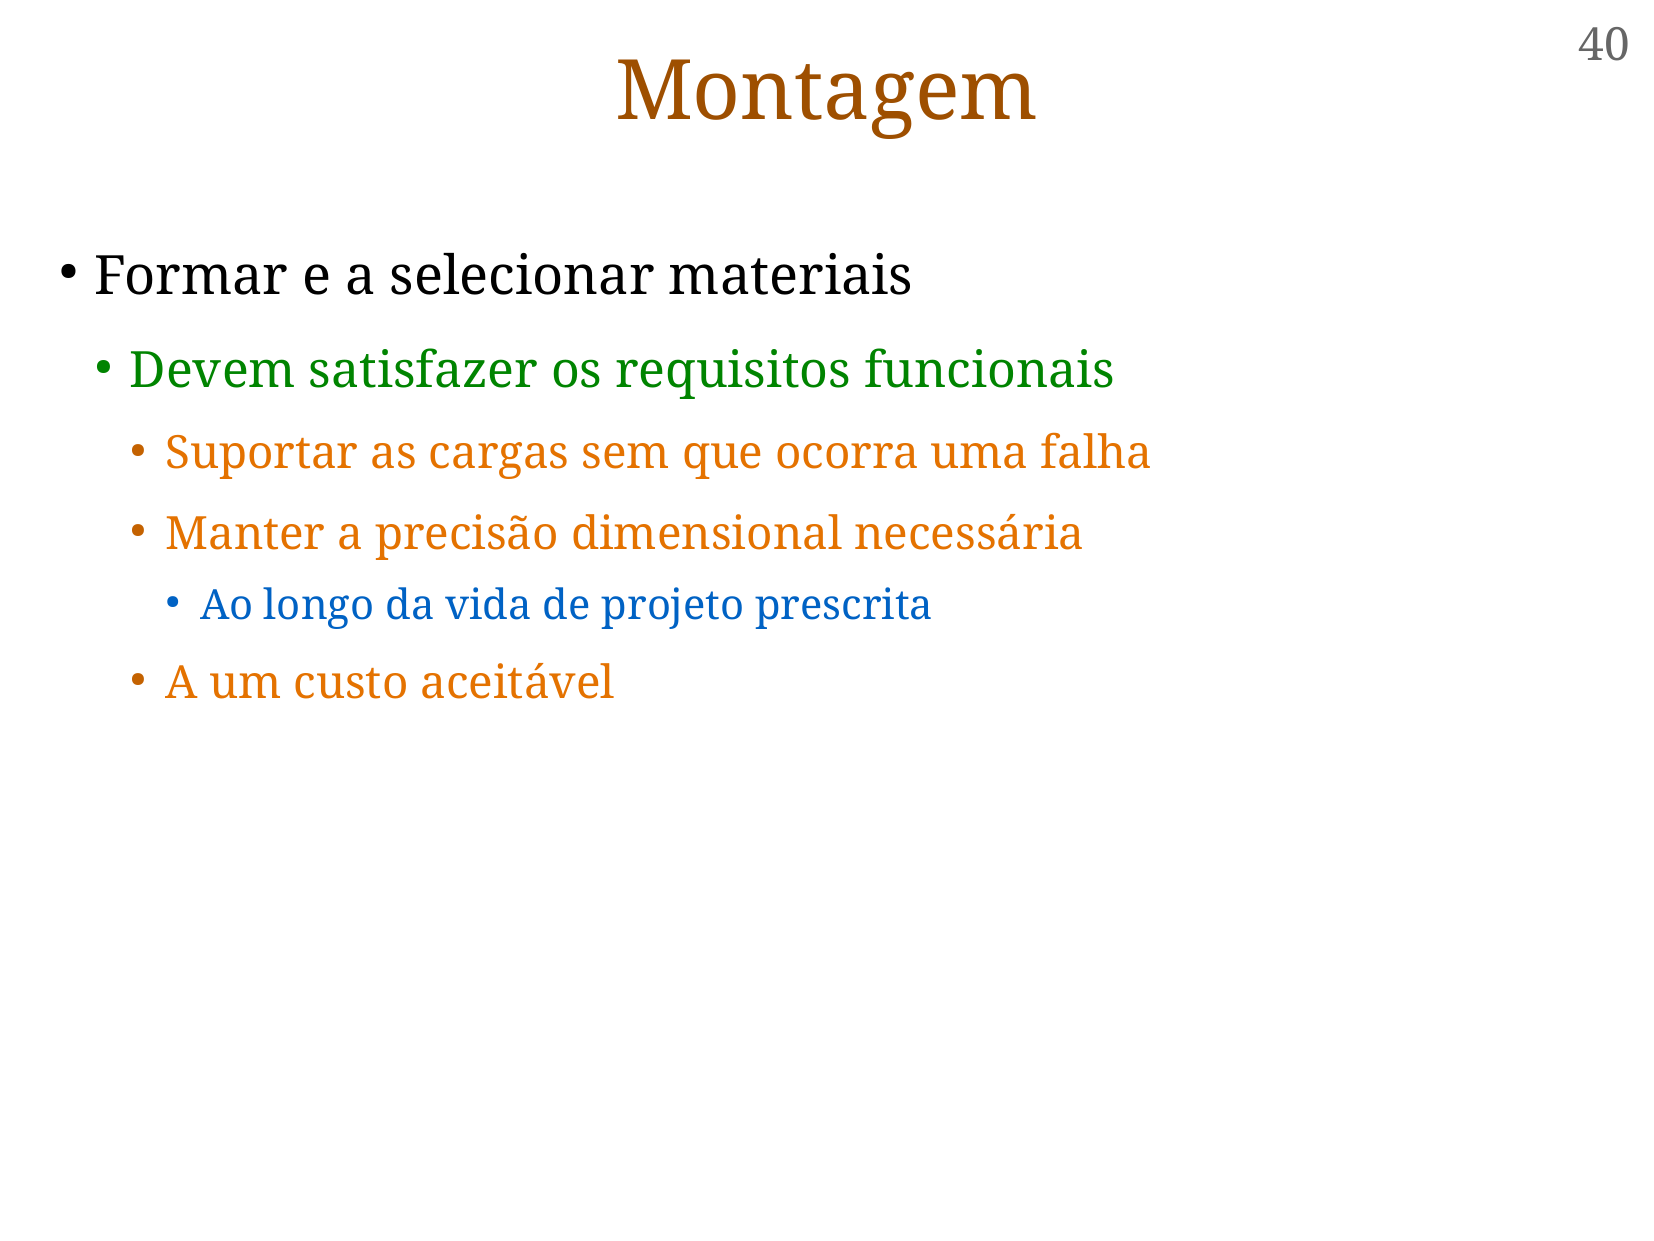

40
# Montagem
Formar e a selecionar materiais
Devem satisfazer os requisitos funcionais
Suportar as cargas sem que ocorra uma falha
Manter a precisão dimensional necessária
Ao longo da vida de projeto prescrita
A um custo aceitável